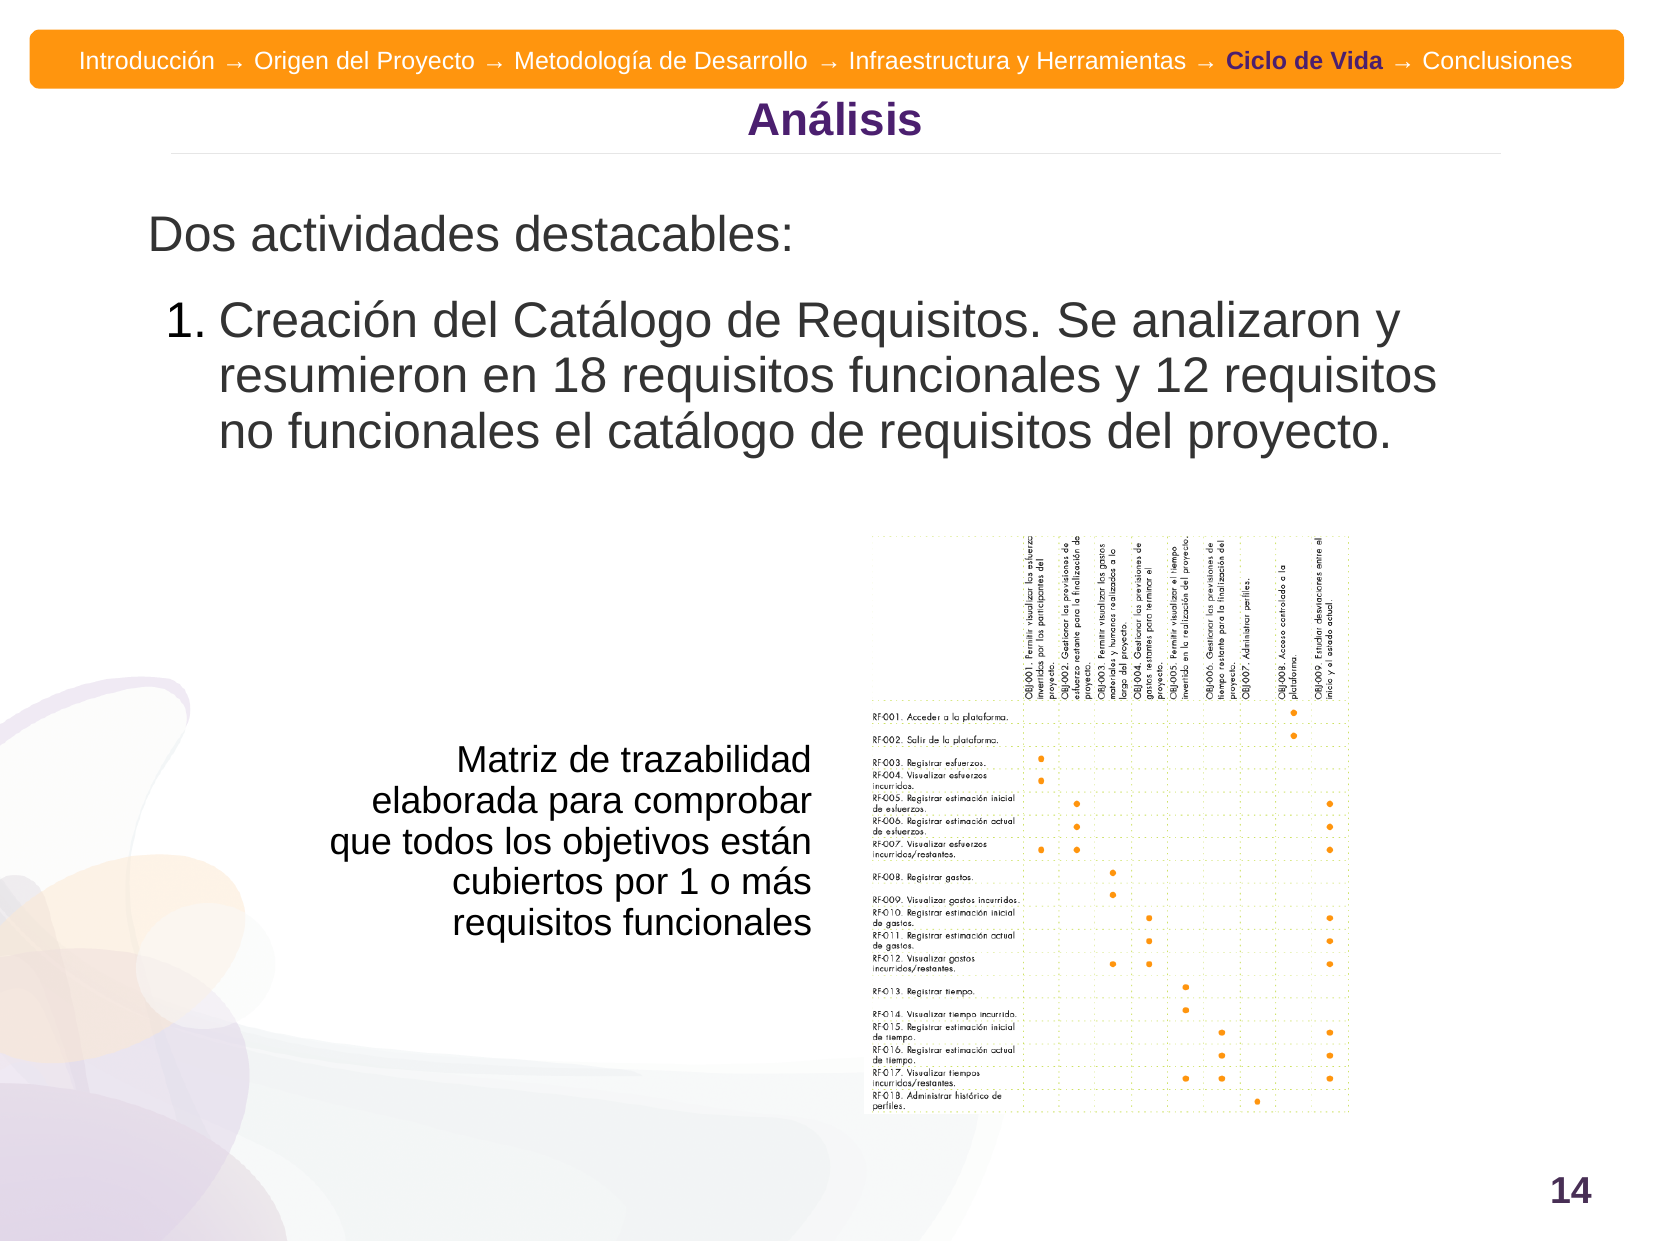

Introducción → Origen del Proyecto → Metodología de Desarrollo → Infraestructura y Herramientas → Ciclo de Vida → Conclusiones
Análisis
#
Dos actividades destacables:
Creación del Catálogo de Requisitos. Se analizaron y resumieron en 18 requisitos funcionales y 12 requisitos no funcionales el catálogo de requisitos del proyecto.
Matriz de trazabilidad elaborada para comprobar que todos los objetivos están cubiertos por 1 o más requisitos funcionales